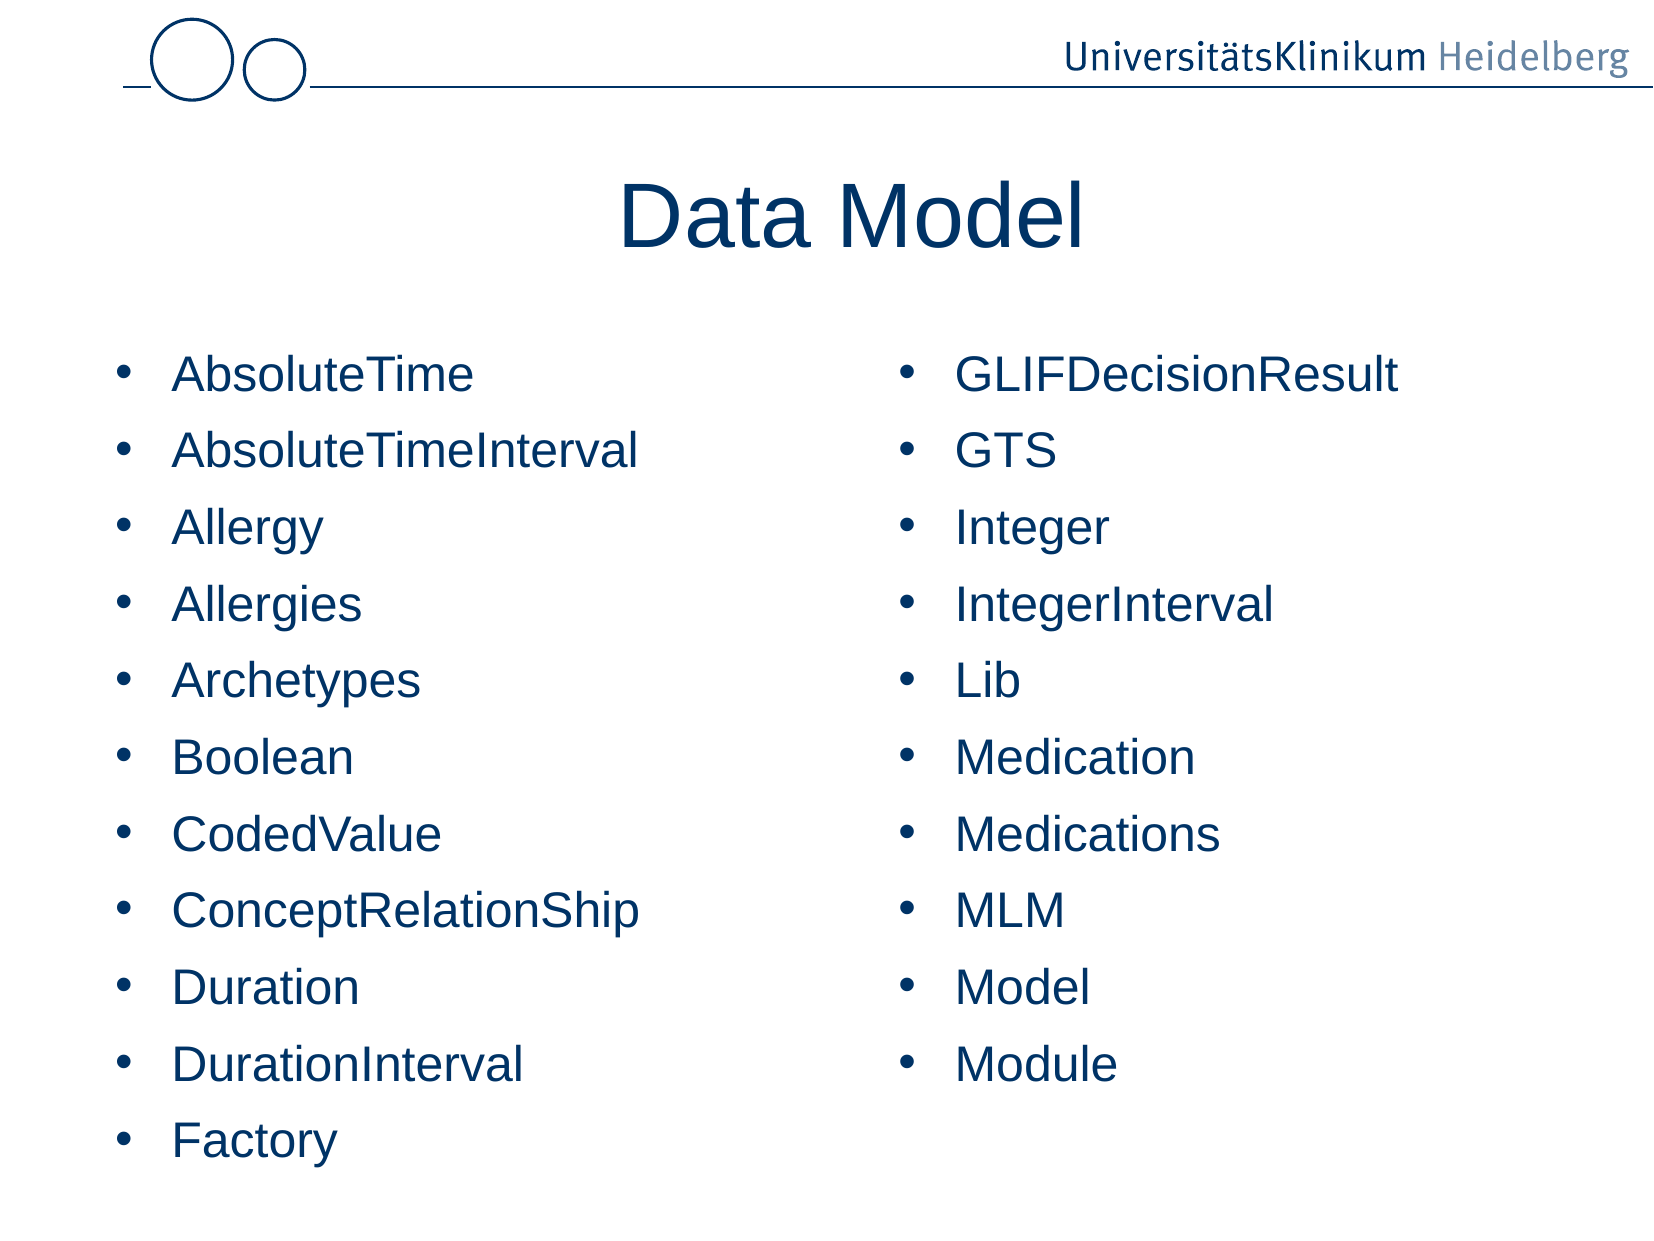

# Data Model
AbsoluteTime
AbsoluteTimeInterval
Allergy
Allergies
Archetypes
Boolean
CodedValue
ConceptRelationShip
Duration
DurationInterval
Factory
GLIFDecisionResult
GTS
Integer
IntegerInterval
Lib
Medication
Medications
MLM
Model
Module